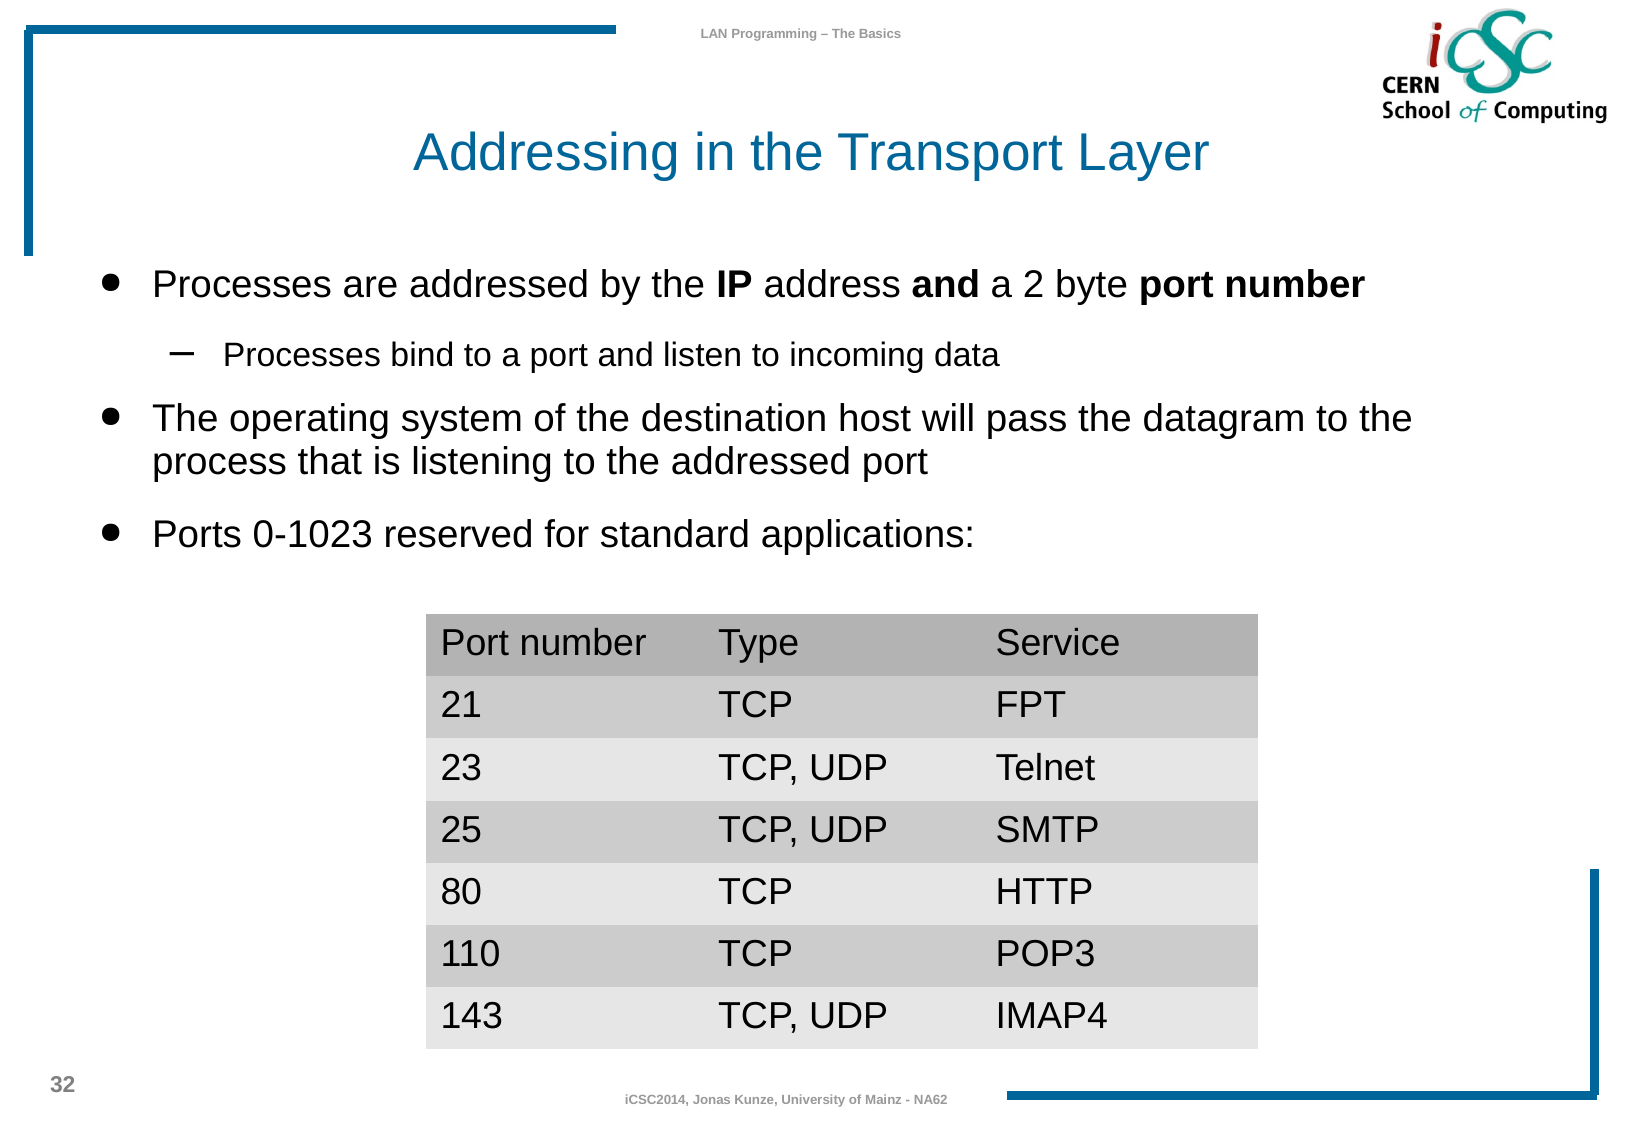

# Addressing in the Transport Layer
Processes are addressed by the IP address and a 2 byte port number
Processes bind to a port and listen to incoming data
The operating system of the destination host will pass the datagram to the process that is listening to the addressed port
Ports 0-1023 reserved for standard applications:
| Port number | Type | Service |
| --- | --- | --- |
| 21 | TCP | FPT |
| 23 | TCP, UDP | Telnet |
| 25 | TCP, UDP | SMTP |
| 80 | TCP | HTTP |
| 110 | TCP | POP3 |
| 143 | TCP, UDP | IMAP4 |